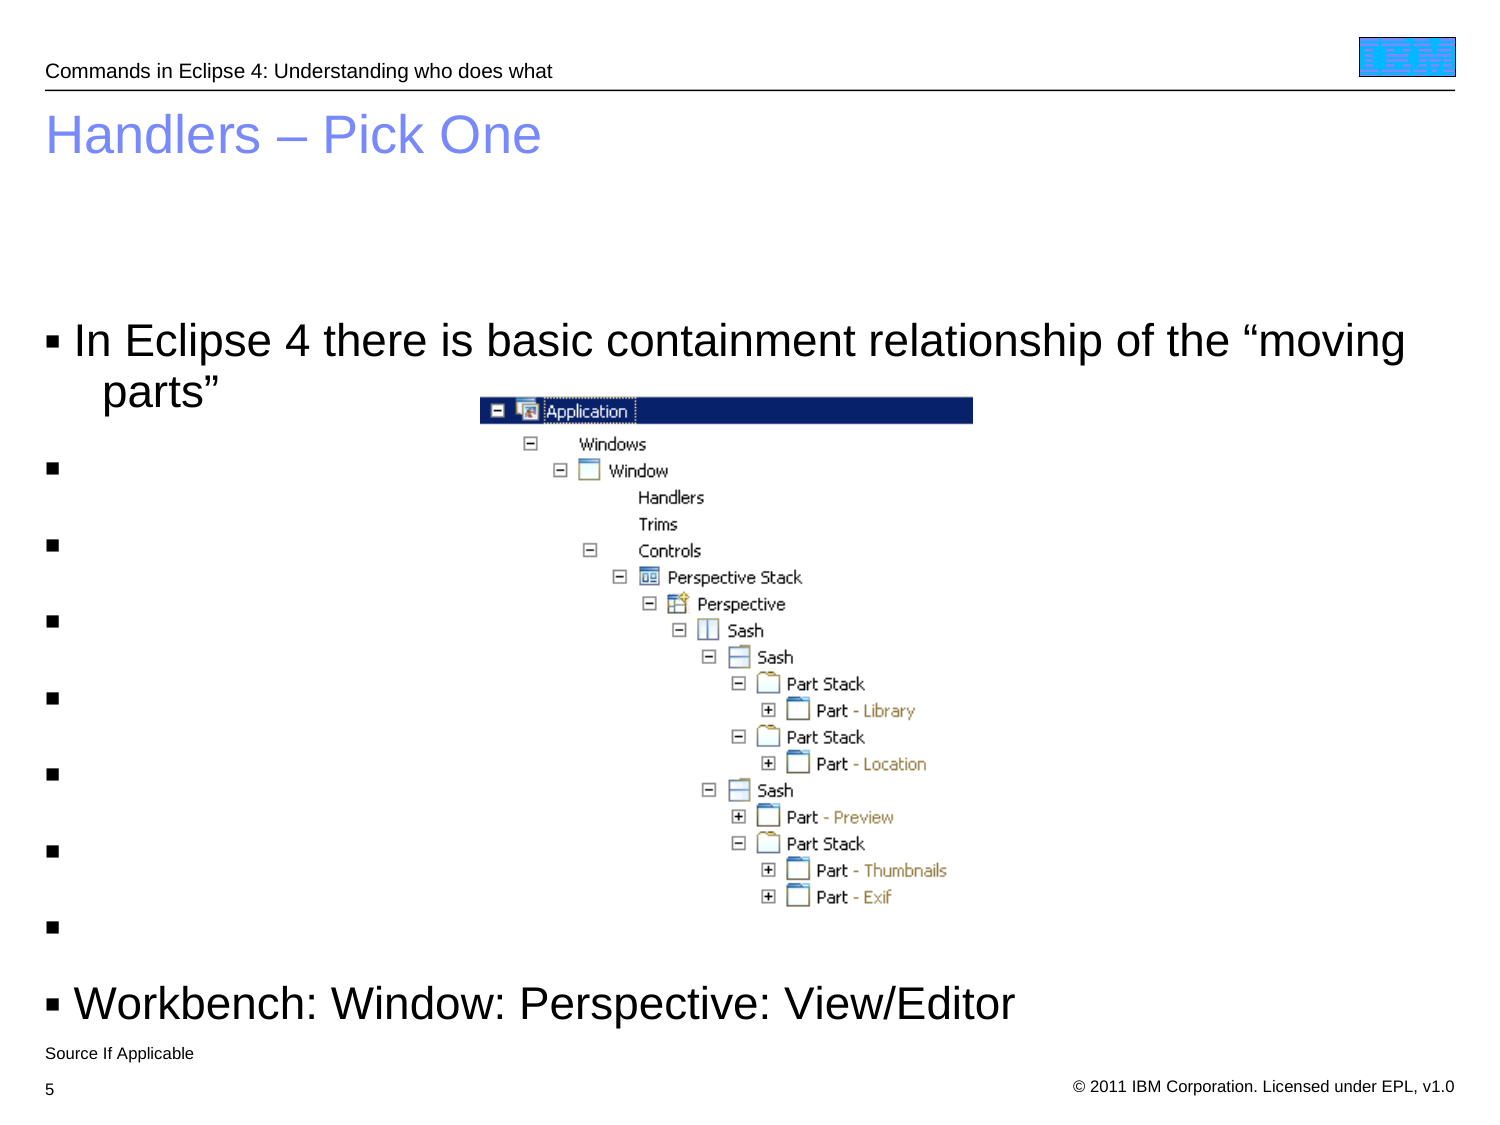

Commands in Eclipse 4: Understanding who does what
# Handlers – Pick One
In Eclipse 4 there is basic containment relationship of the “moving parts”
Workbench: Window: Perspective: View/Editor
 Source If Applicable
5